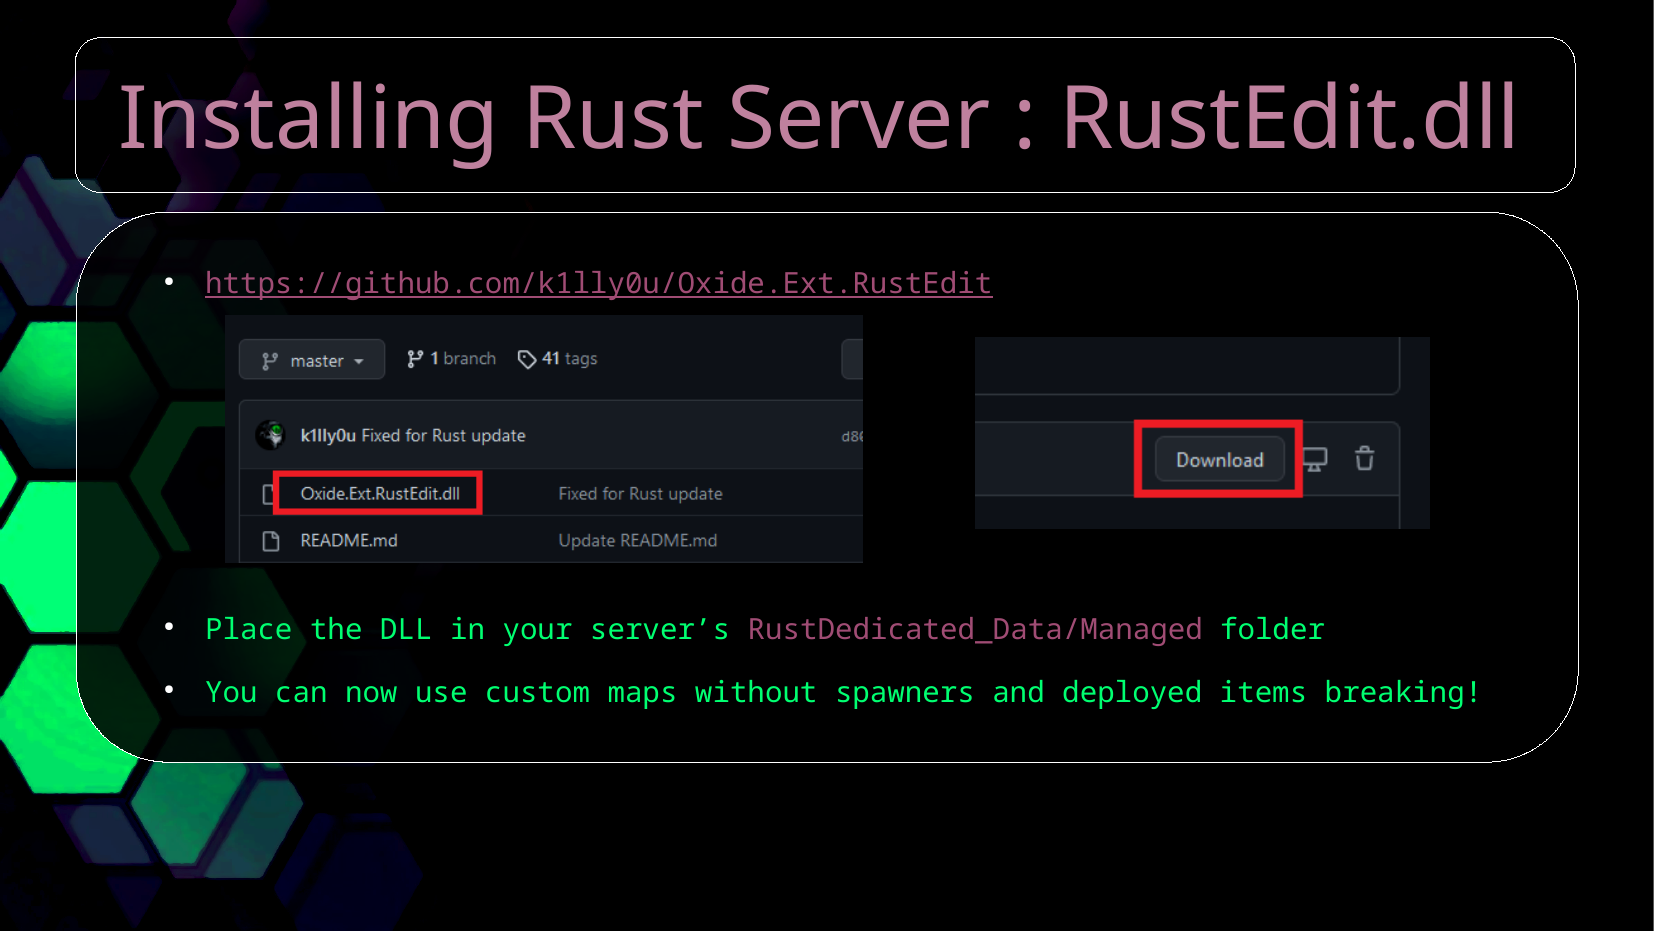

# Installing Rust Server : RustEdit.dll
https://github.com/k1lly0u/Oxide.Ext.RustEdit
Place the DLL in your server’s RustDedicated_Data/Managed folder
You can now use custom maps without spawners and deployed items breaking!